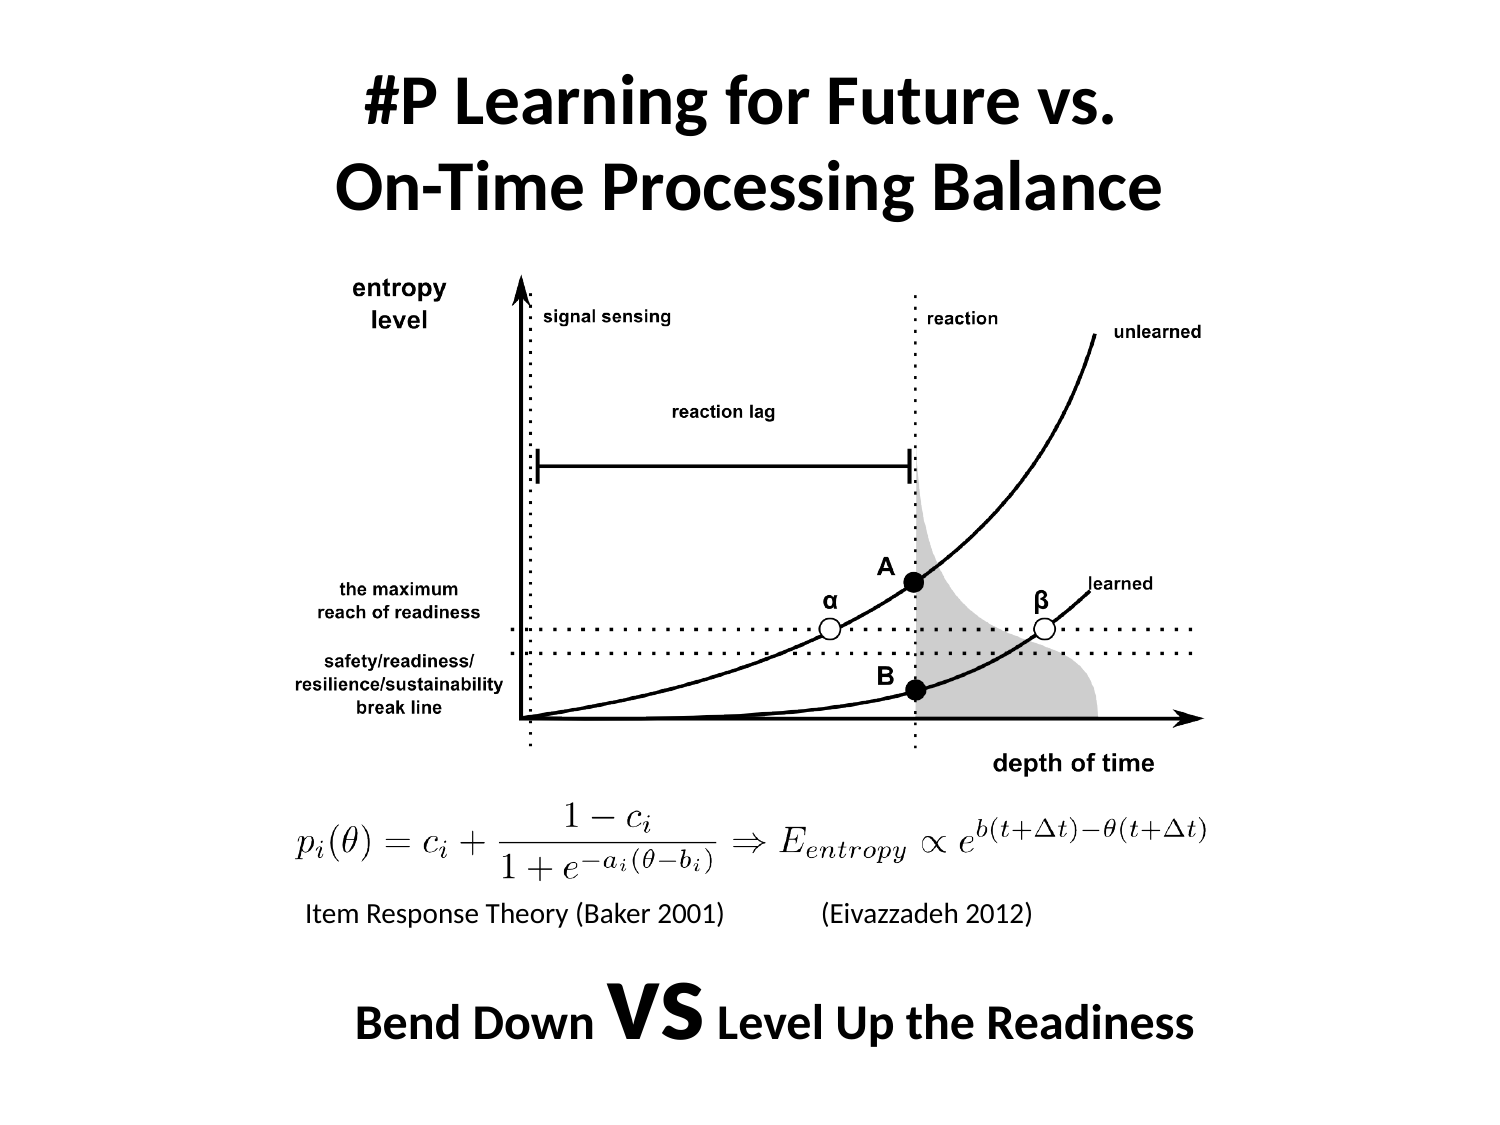

# #P Learning for Future vs. On-Time Processing Balance
Item Response Theory (Baker 2001)
(Eivazzadeh 2012)
Bend Down vs Level Up the Readiness